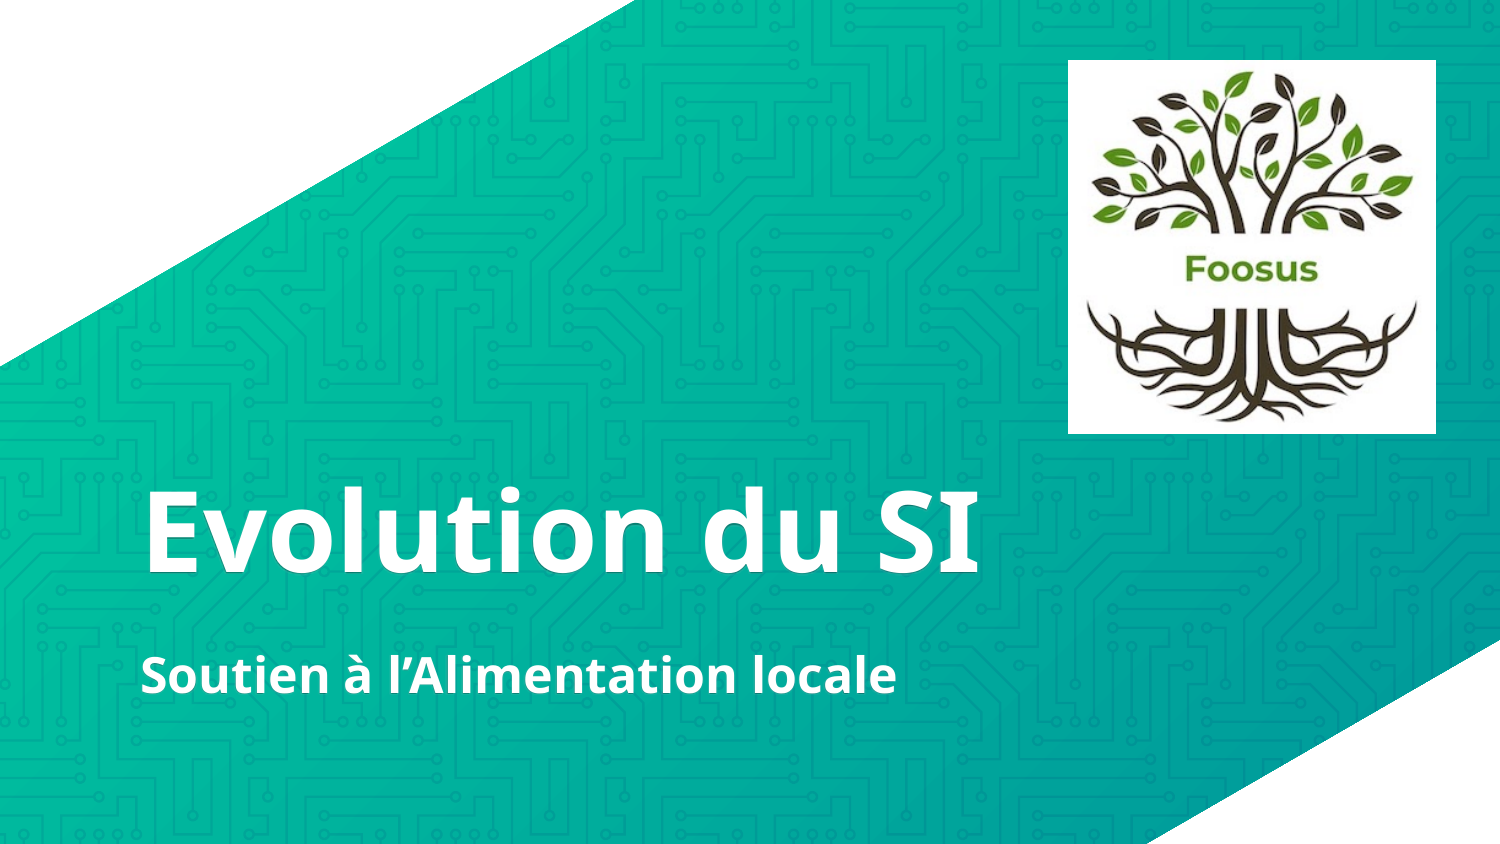

# Evolution du SI Soutien à l’Alimentation locale